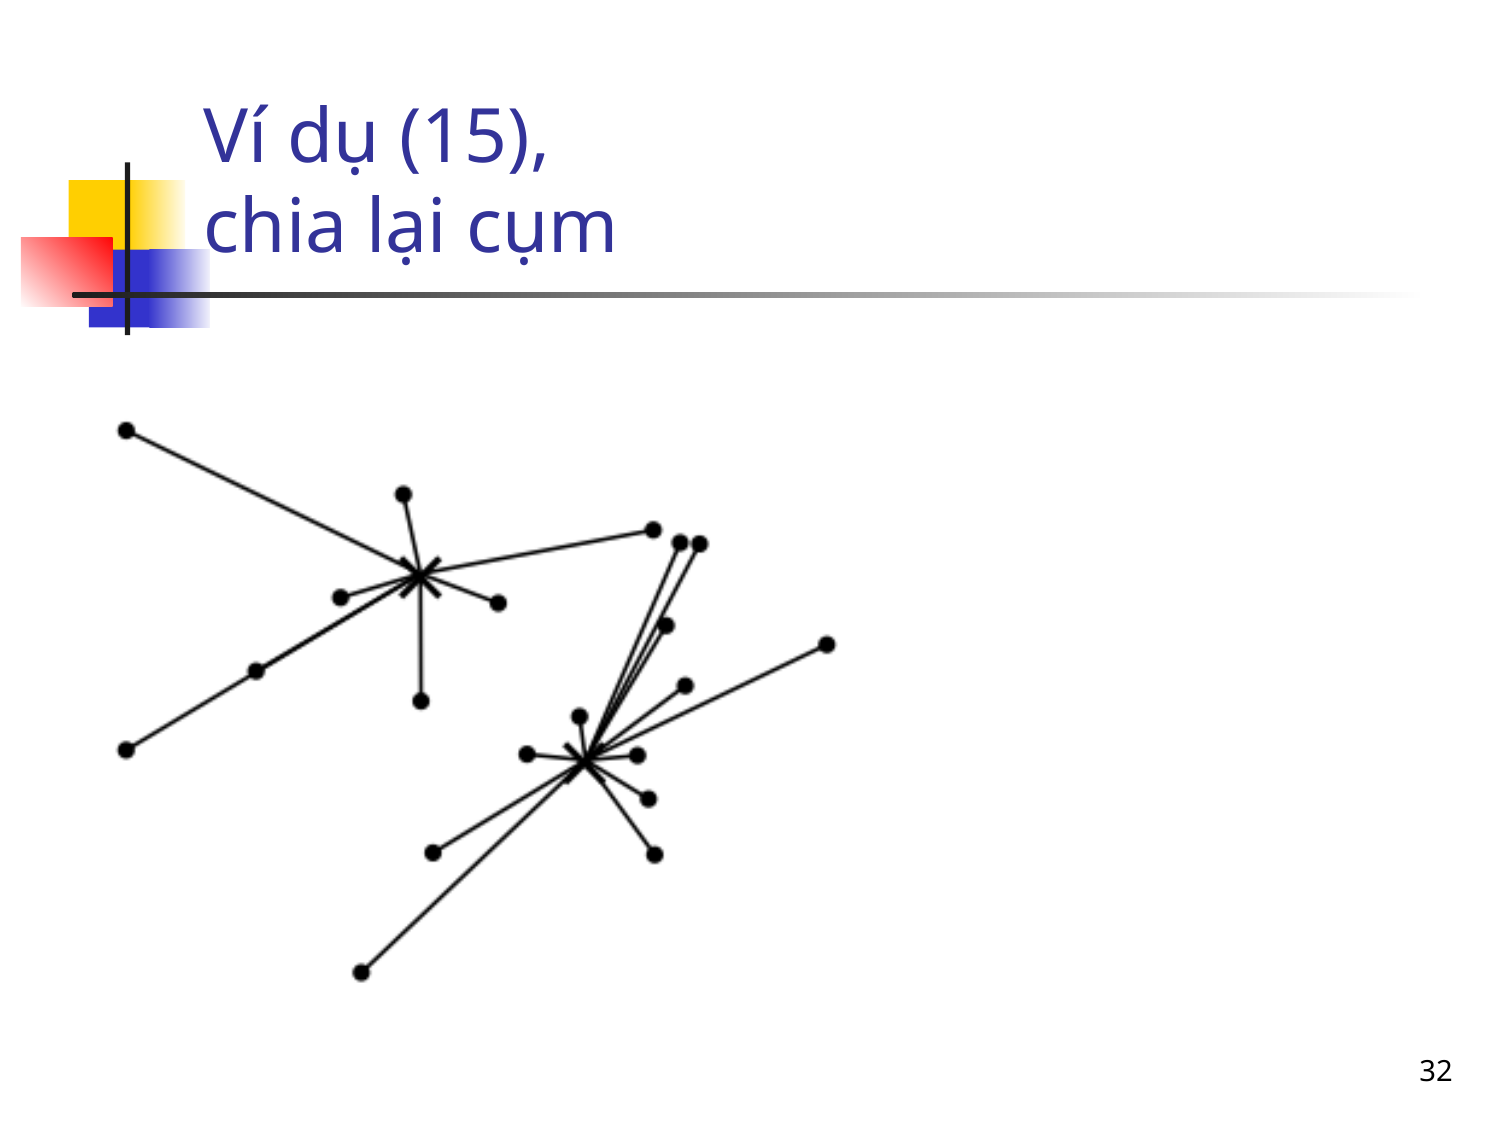

# Ví dụ (15), chia lại cụm